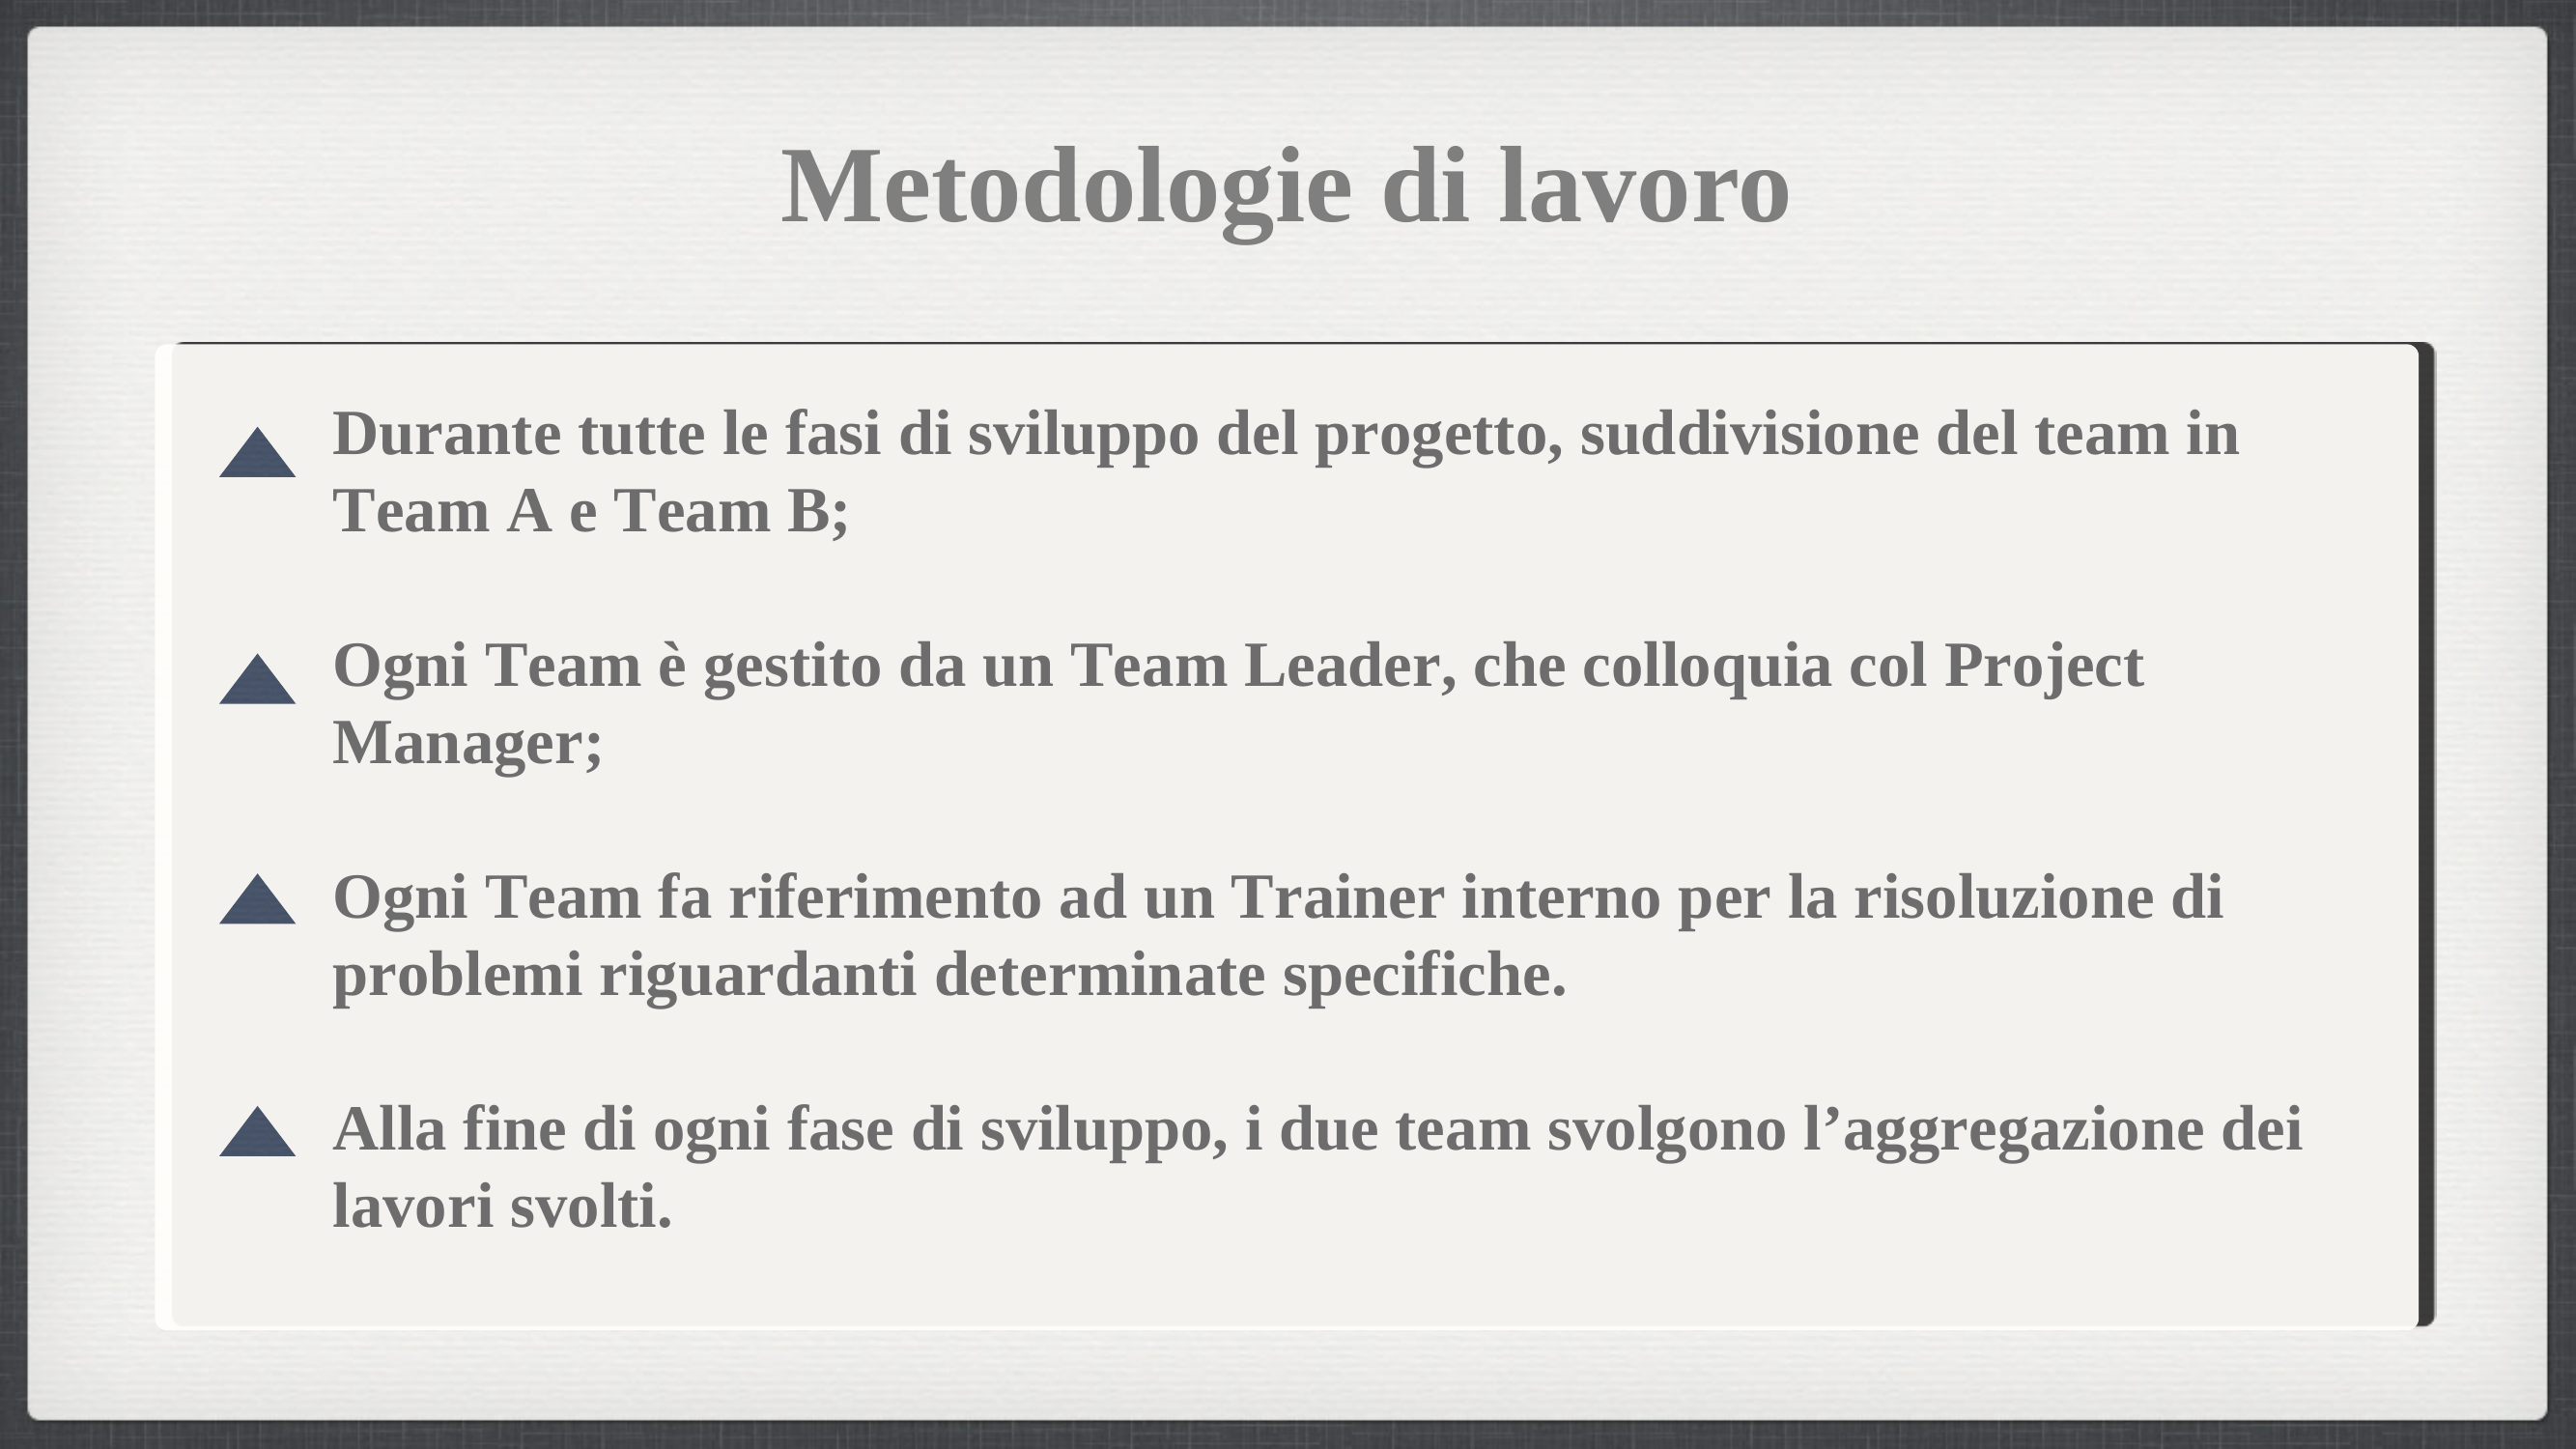

# Metodologie di lavoro
Durante tutte le fasi di sviluppo del progetto, suddivisione del team in Team A e Team B;
Ogni Team è gestito da un Team Leader, che colloquia col Project Manager;
Ogni Team fa riferimento ad un Trainer interno per la risoluzione di problemi riguardanti determinate specifiche.
Alla fine di ogni fase di sviluppo, i due team svolgono l’aggregazione dei lavori svolti.